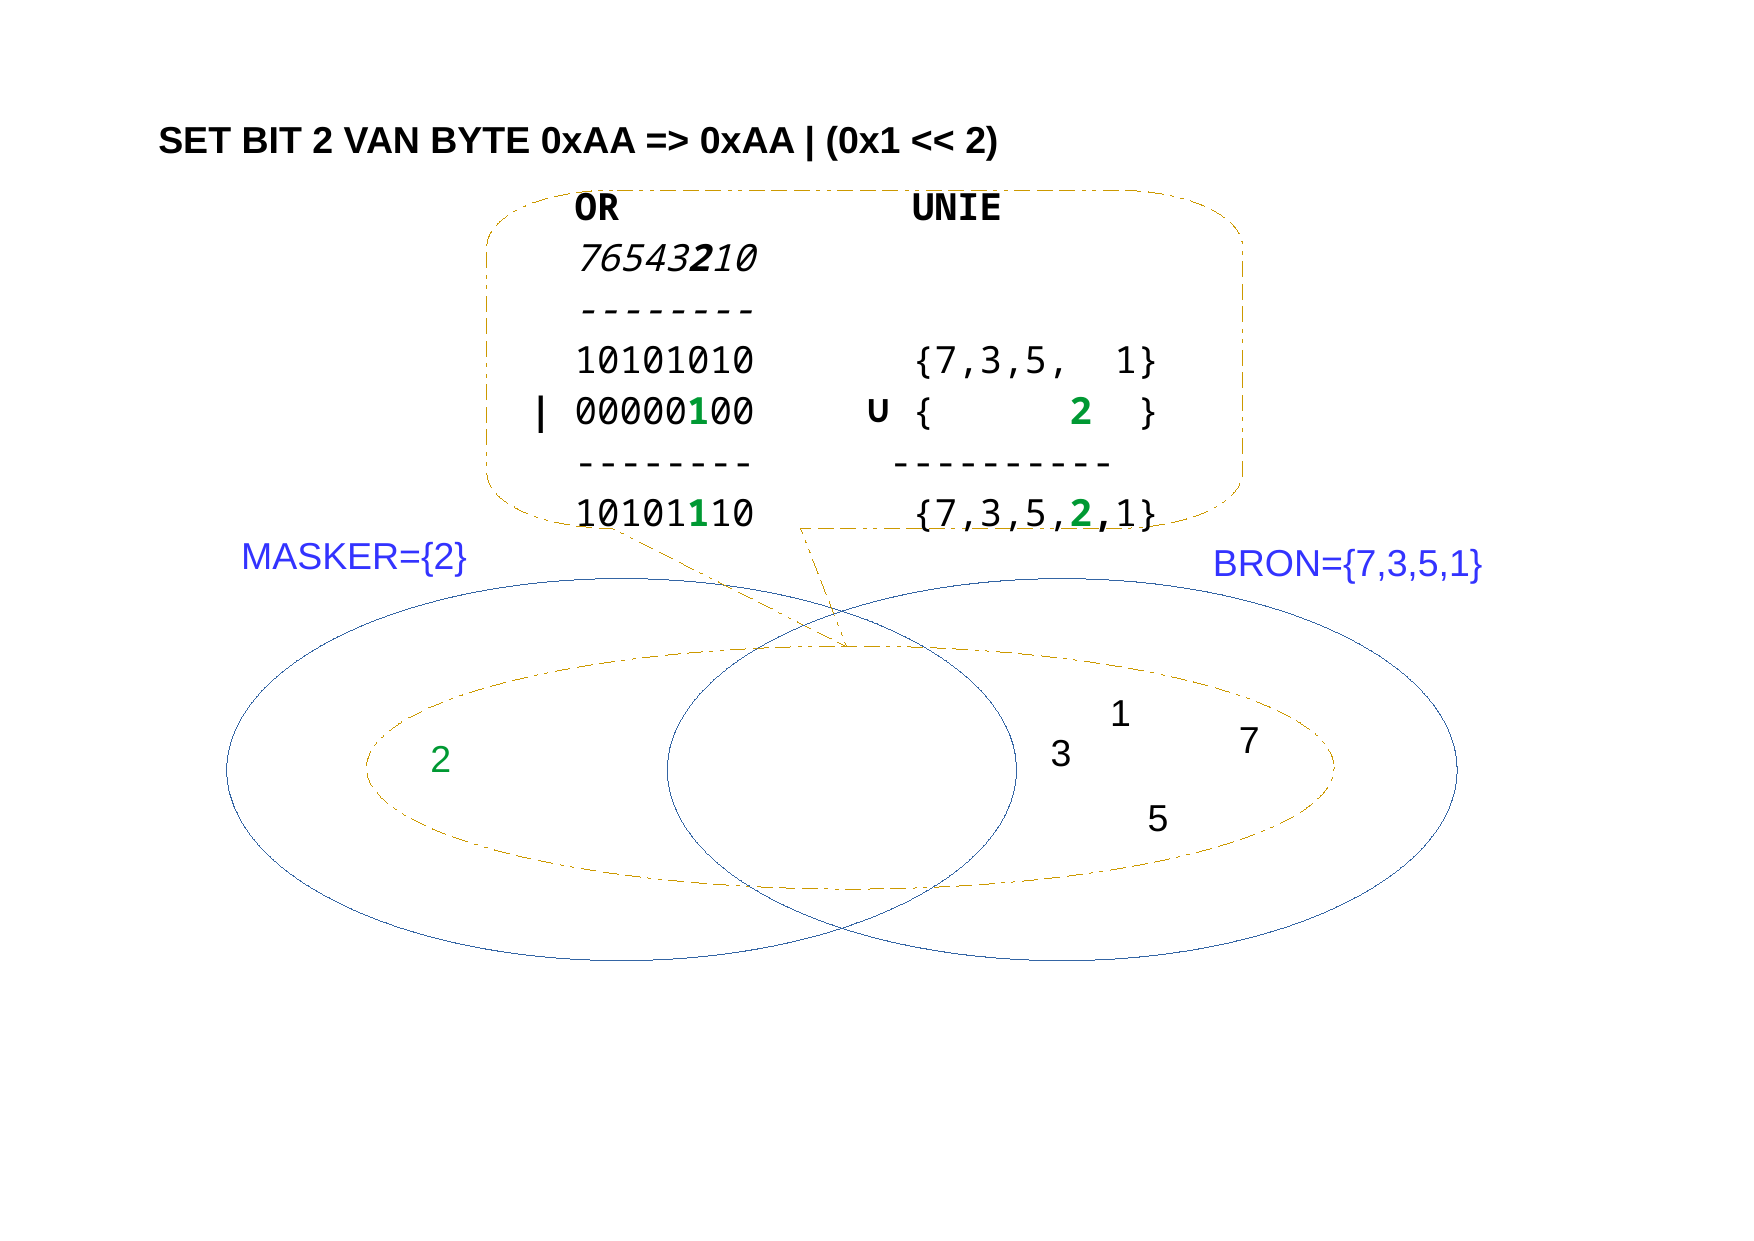

SET BIT 2 VAN BYTE 0xAA => 0xAA | (0x1 << 2)
 OR UNIE
 76543210
 --------
 10101010 {7,3,5, 1}
| 00000100 ∪ { 2 }
 -------- ----------
 10101110 {7,3,5,2,1}
MASKER={2}
BRON={7,3,5,1}
1
7
3
2
5